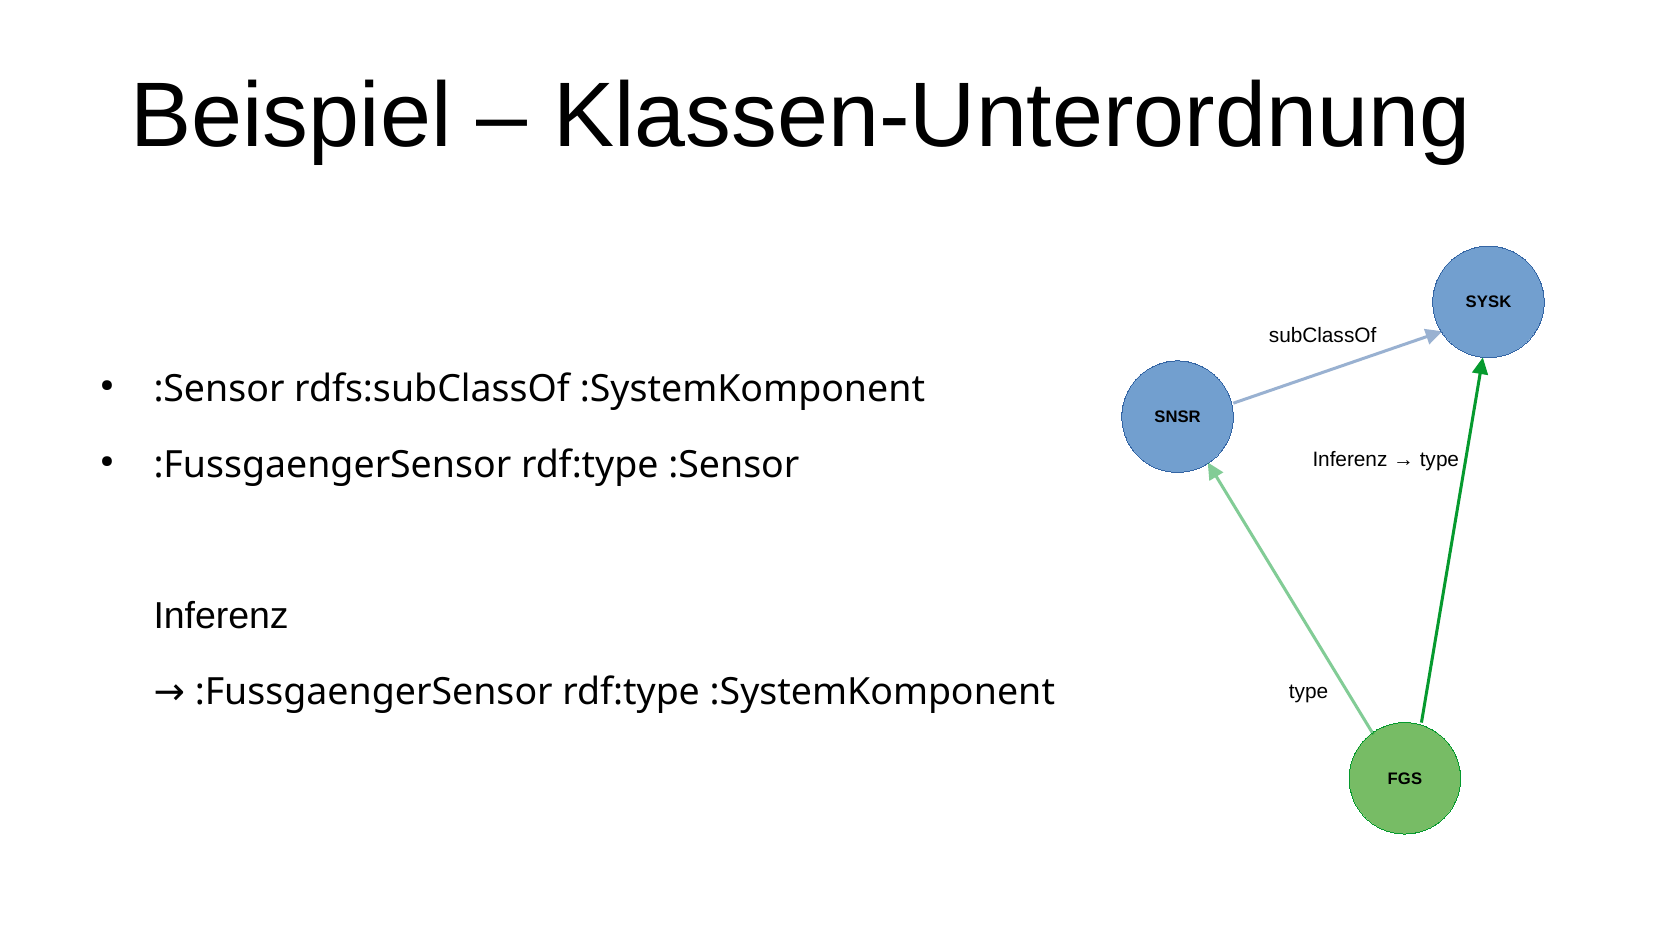

Beispiel – Klassen-Unterordnung
# :Sensor rdfs:subClassOf :SystemKomponent
:FussgaengerSensor rdf:type :Sensor
Inferenz
→ :FussgaengerSensor rdf:type :SystemKomponent
SYSK
subClassOf
SNSR
Inferenz → type
type
FGS